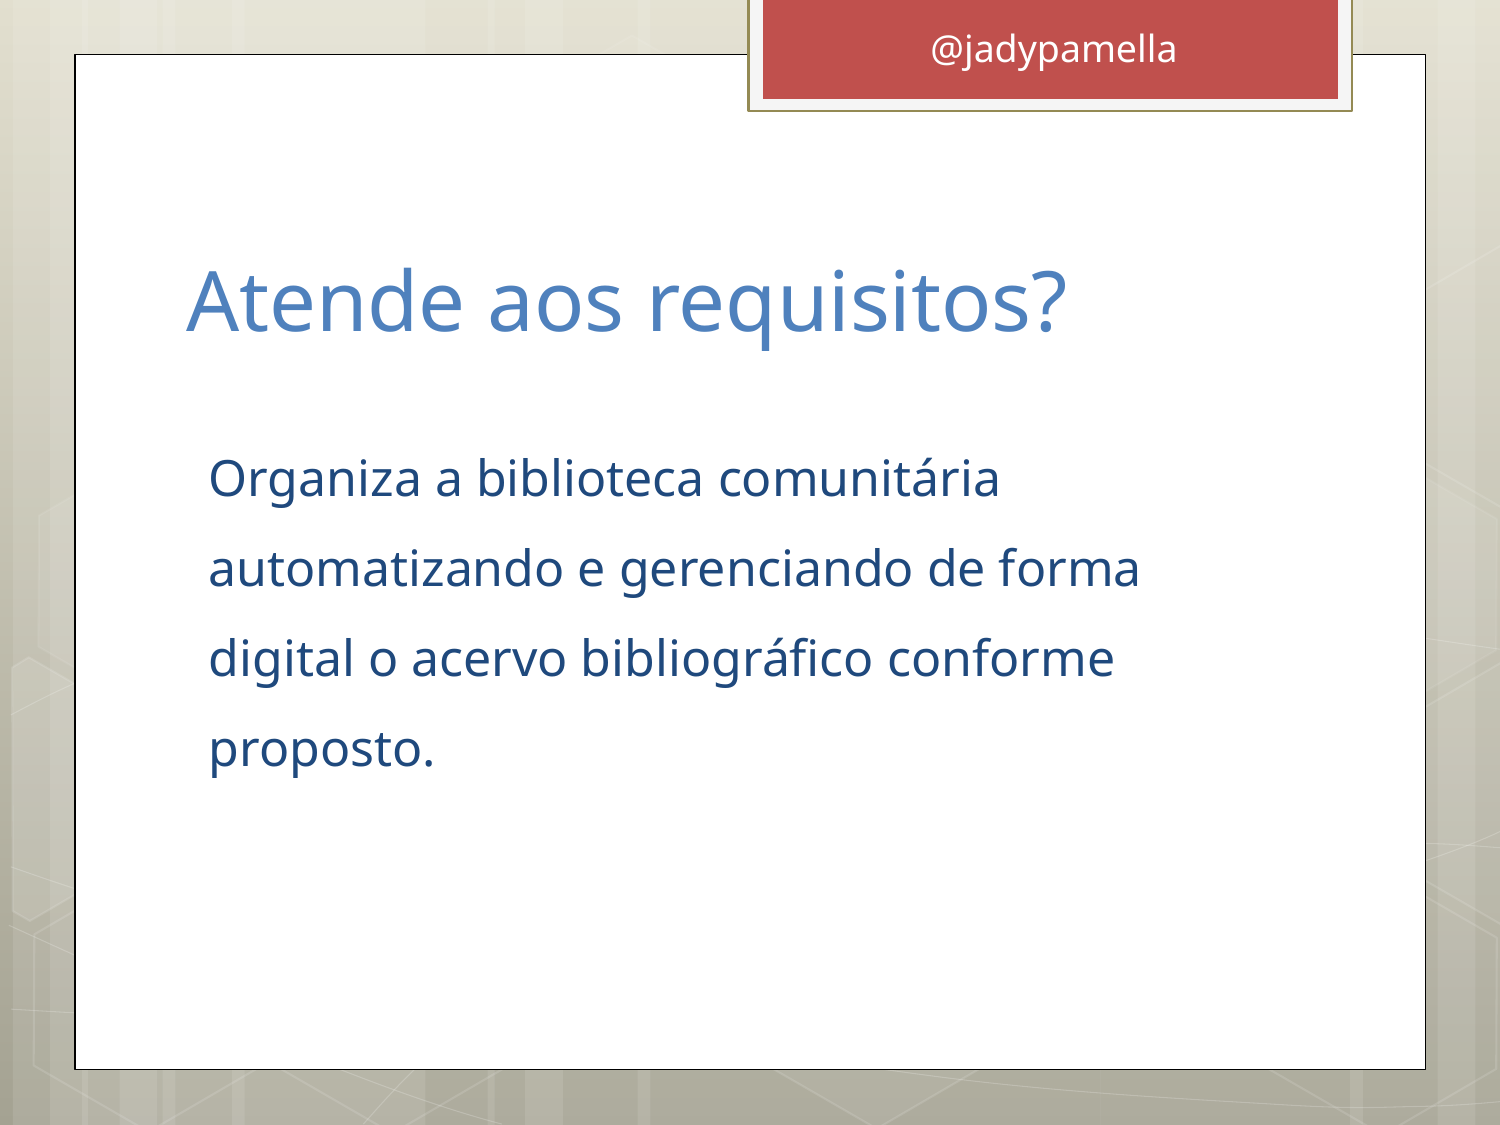

@jadypamella
# Atende aos requisitos?
Organiza a biblioteca comunitária automatizando e gerenciando de forma digital o acervo bibliográfico conforme proposto.